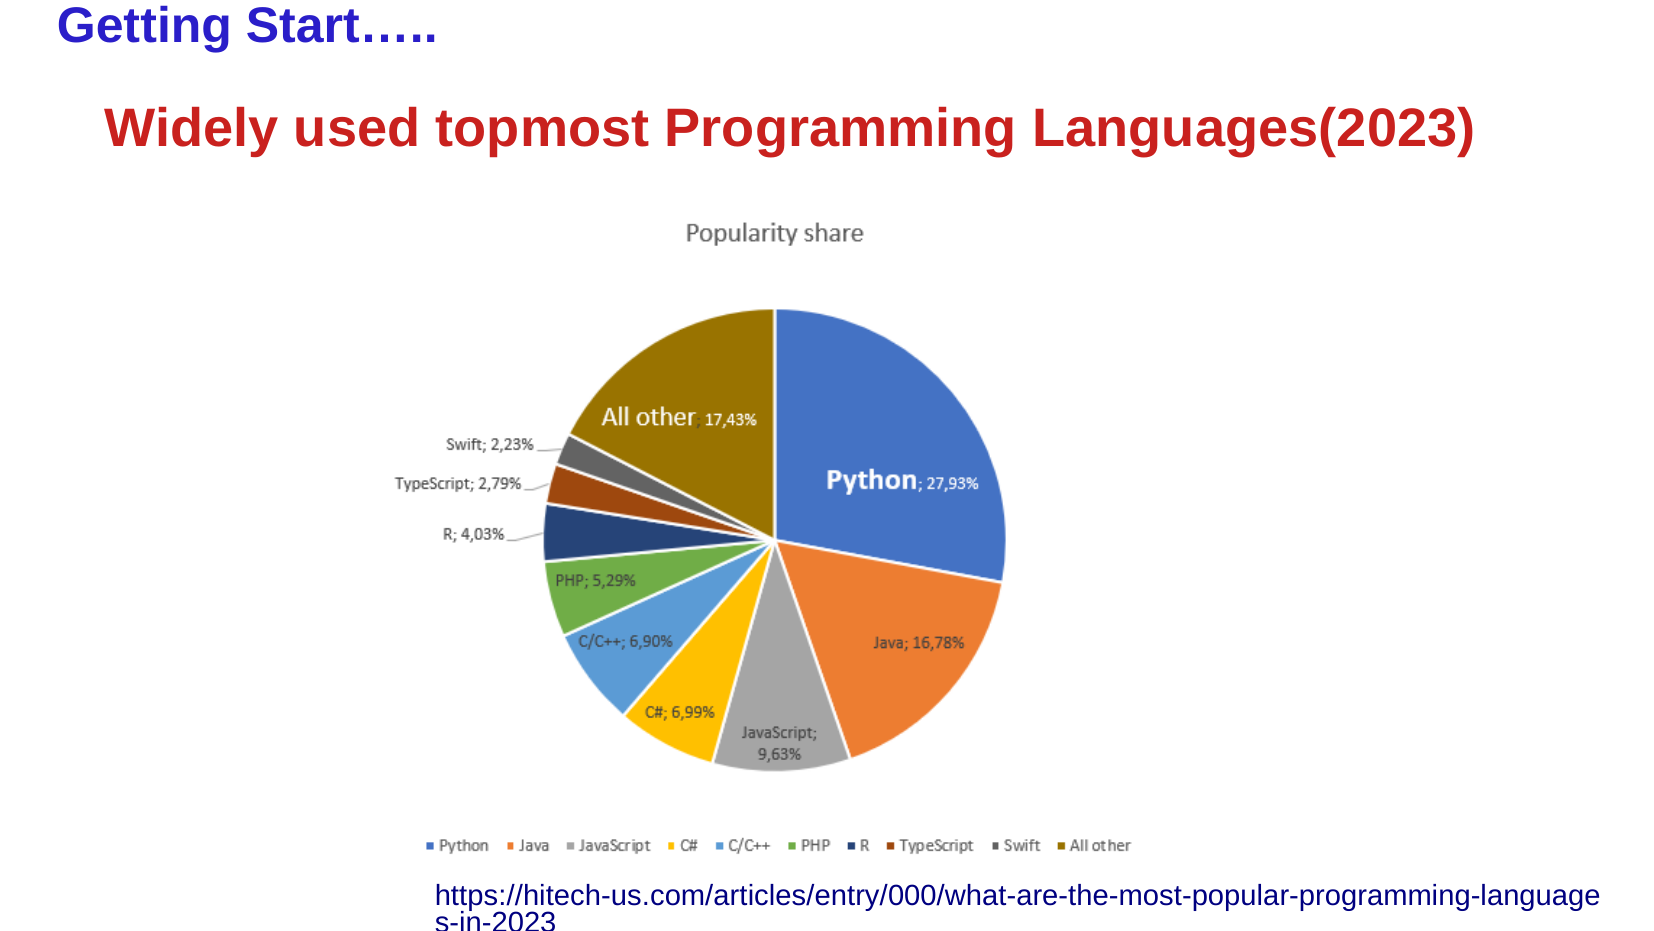

Getting Start…..
Widely used topmost Programming Languages(2023)
https://hitech-us.com/articles/entry/000/what-are-the-most-popular-programming-languages-in-2023